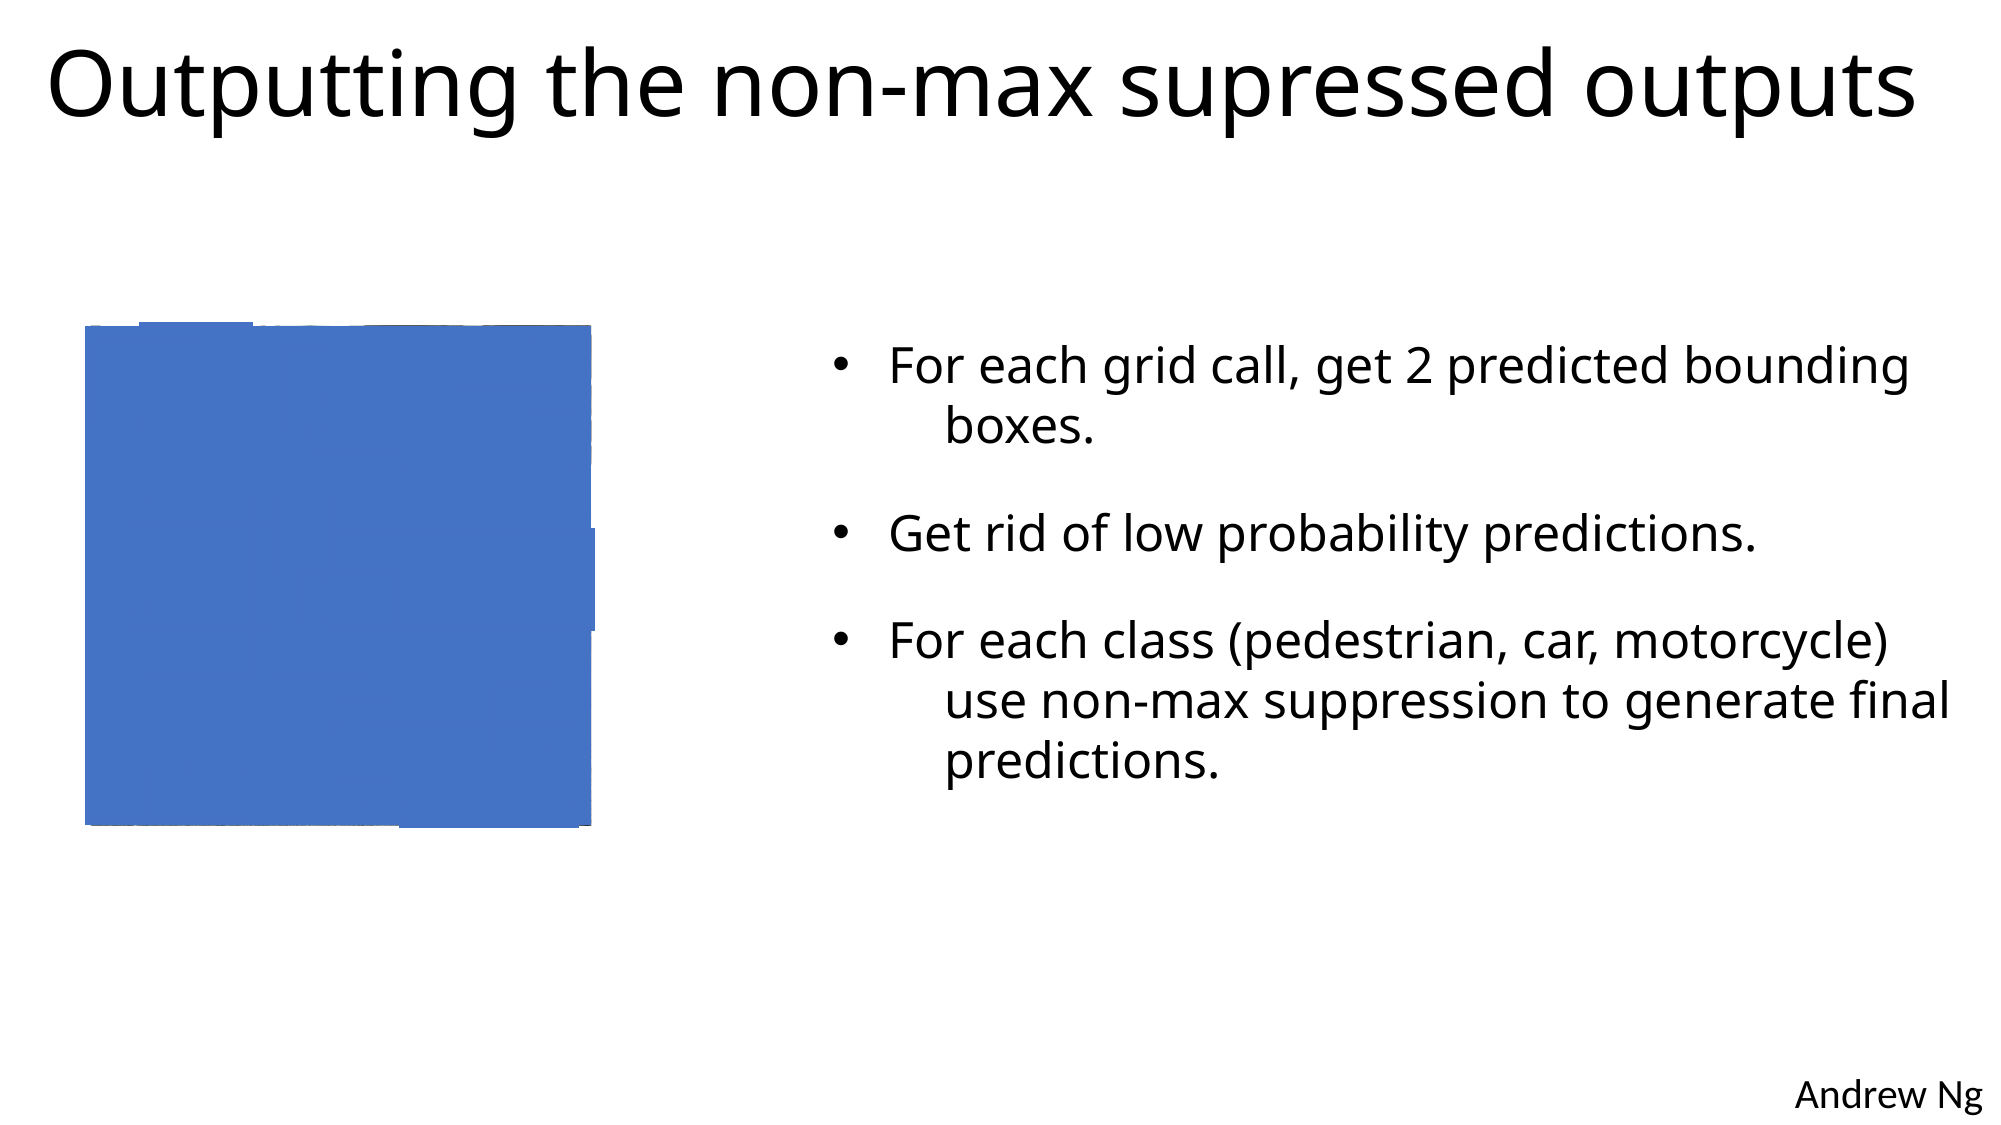

# Outputting the non-max supressed outputs
| | | |
| --- | --- | --- |
| | | |
| | | |
For each grid call, get 2 predicted bounding boxes.
Get rid of low probability predictions.
For each class (pedestrian, car, motorcycle) use non-max suppression to generate final predictions.